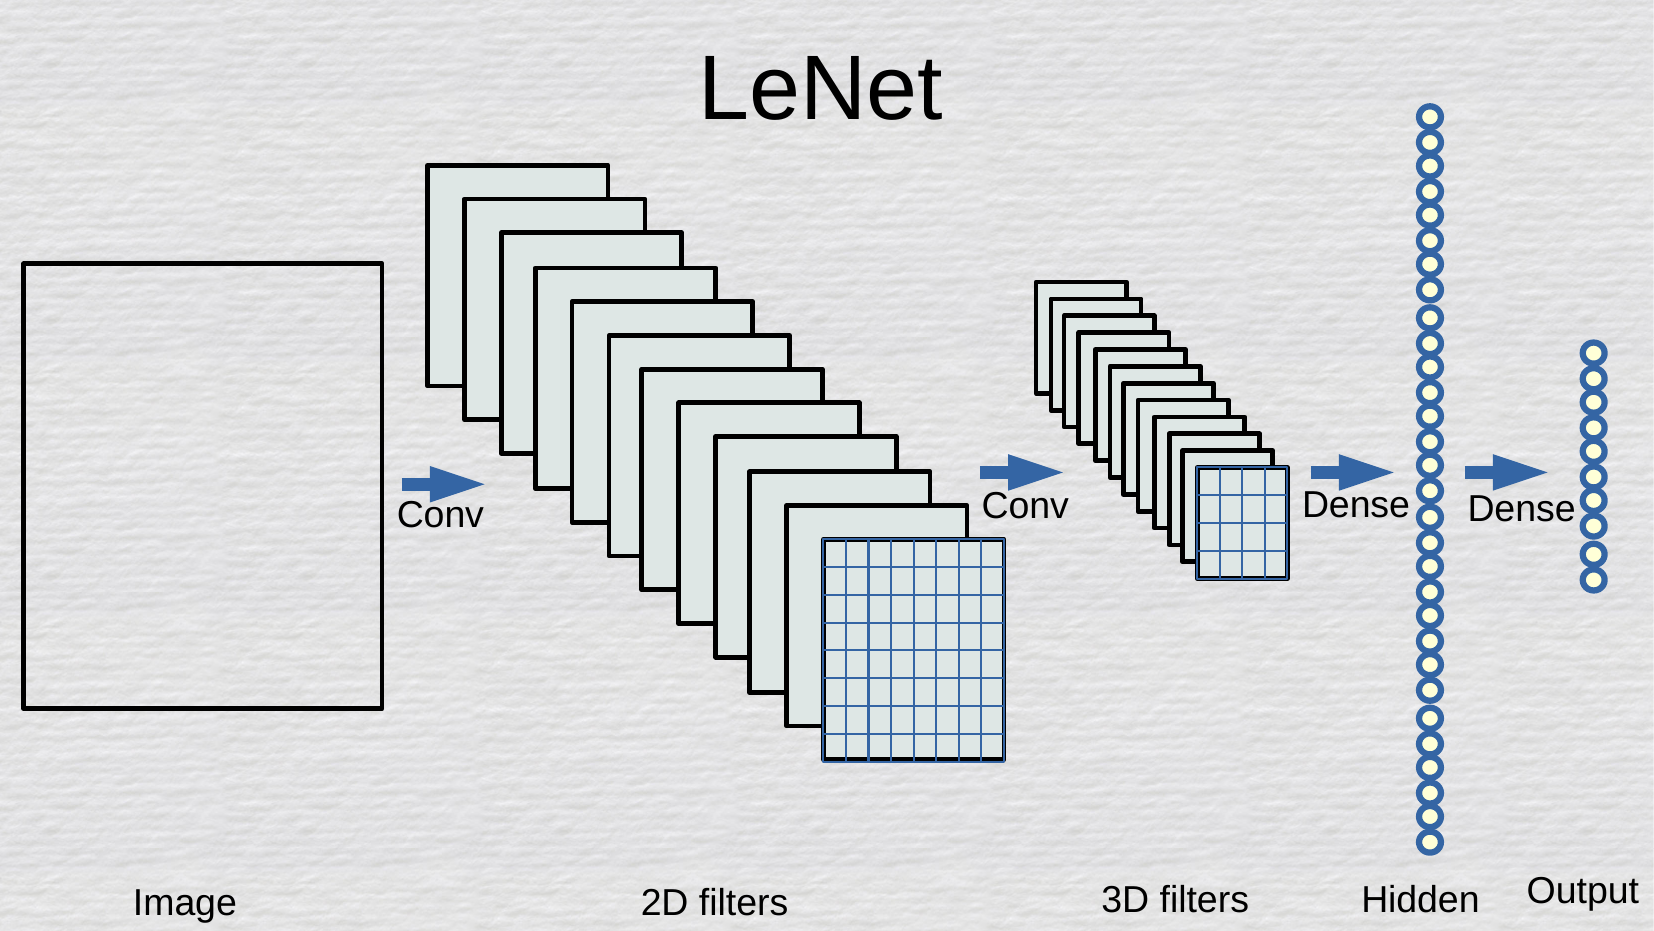

# LeNet
Dense
Conv
Dense
Conv
Output
3D filters
Hidden
Image
2D filters